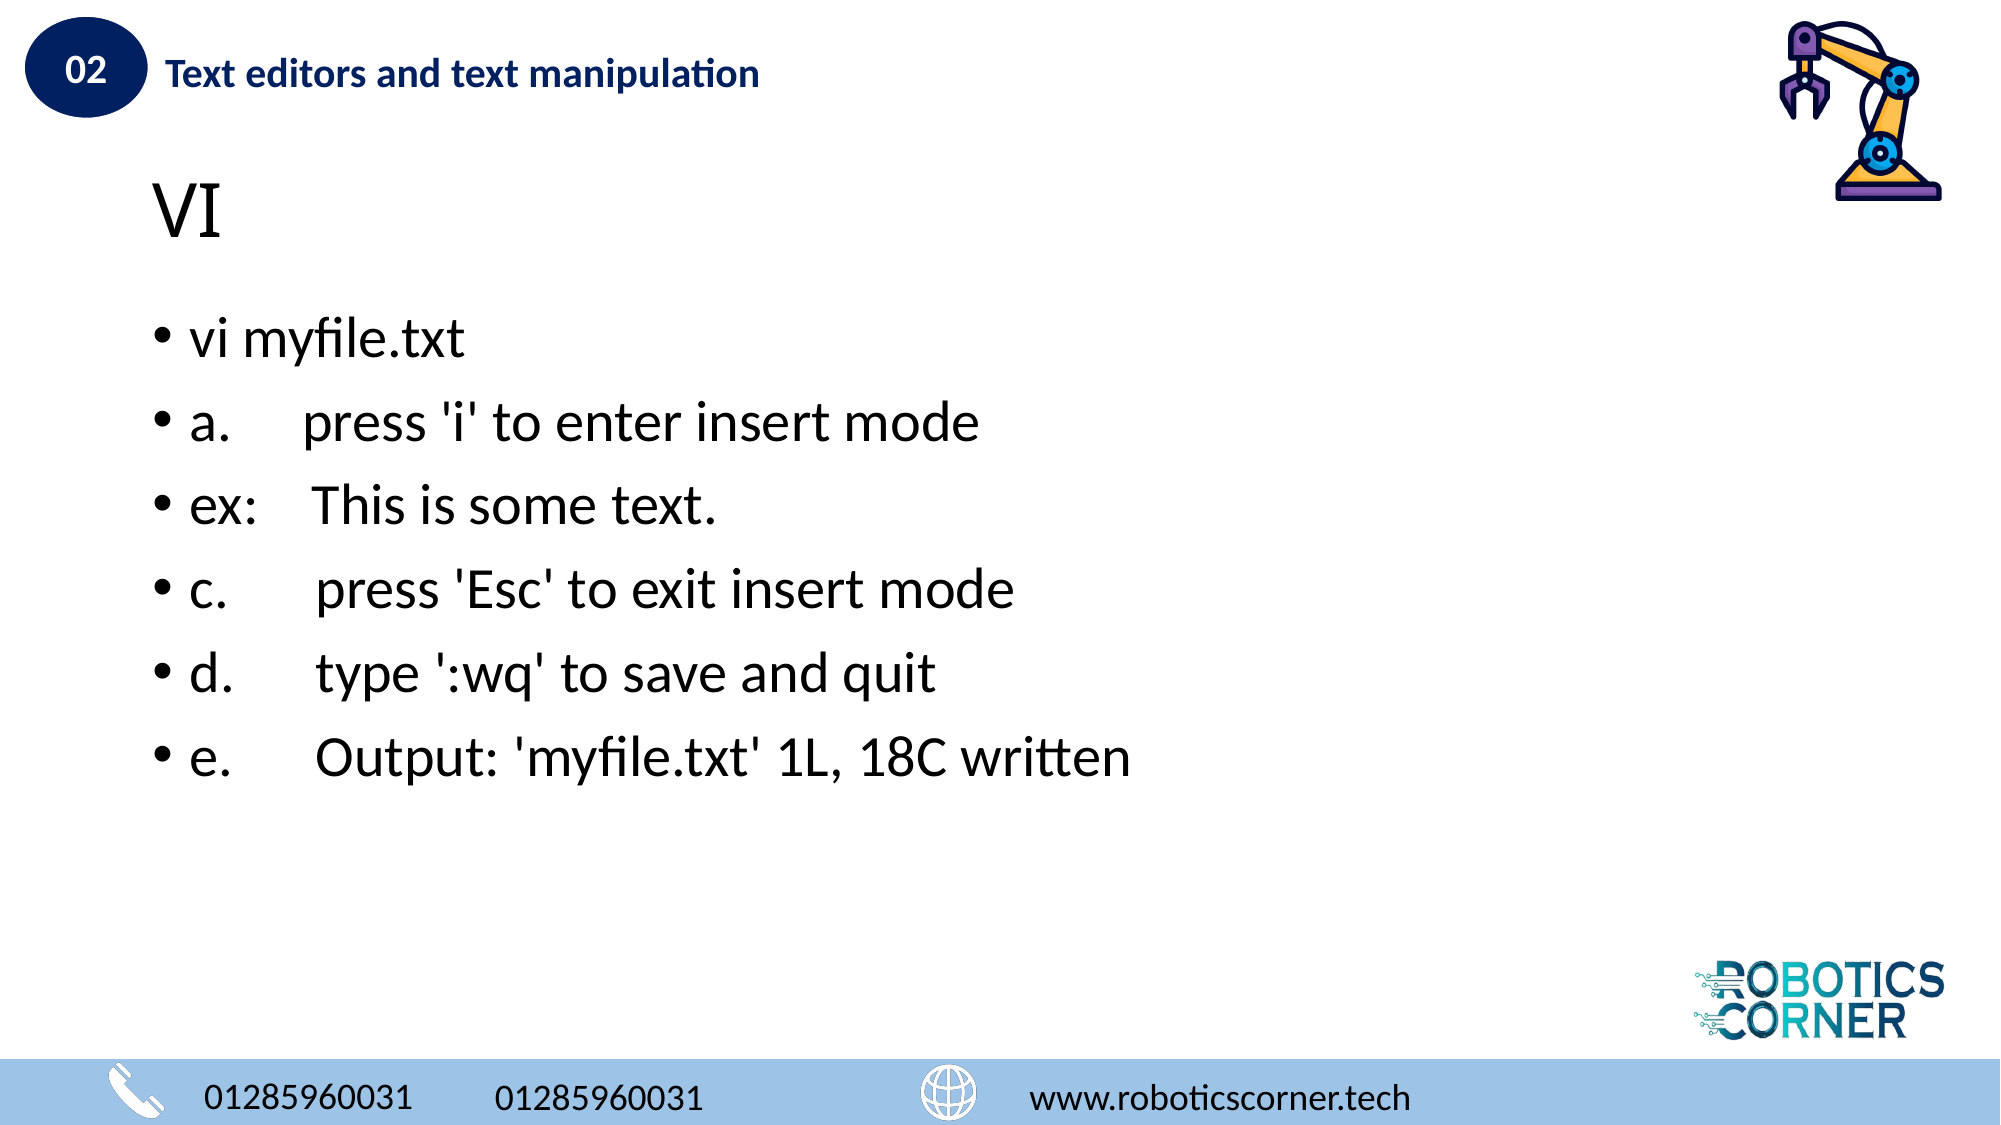

02
Text editors and text manipulation
VI
vi myfile.txt
a.	press 'i' to enter insert mode
ex: This is some text.
c.	 press 'Esc' to exit insert mode
d.	 type ':wq' to save and quit
e.	 Output: 'myfile.txt' 1L, 18C written
01285960031
01285960031
www.roboticscorner.tech